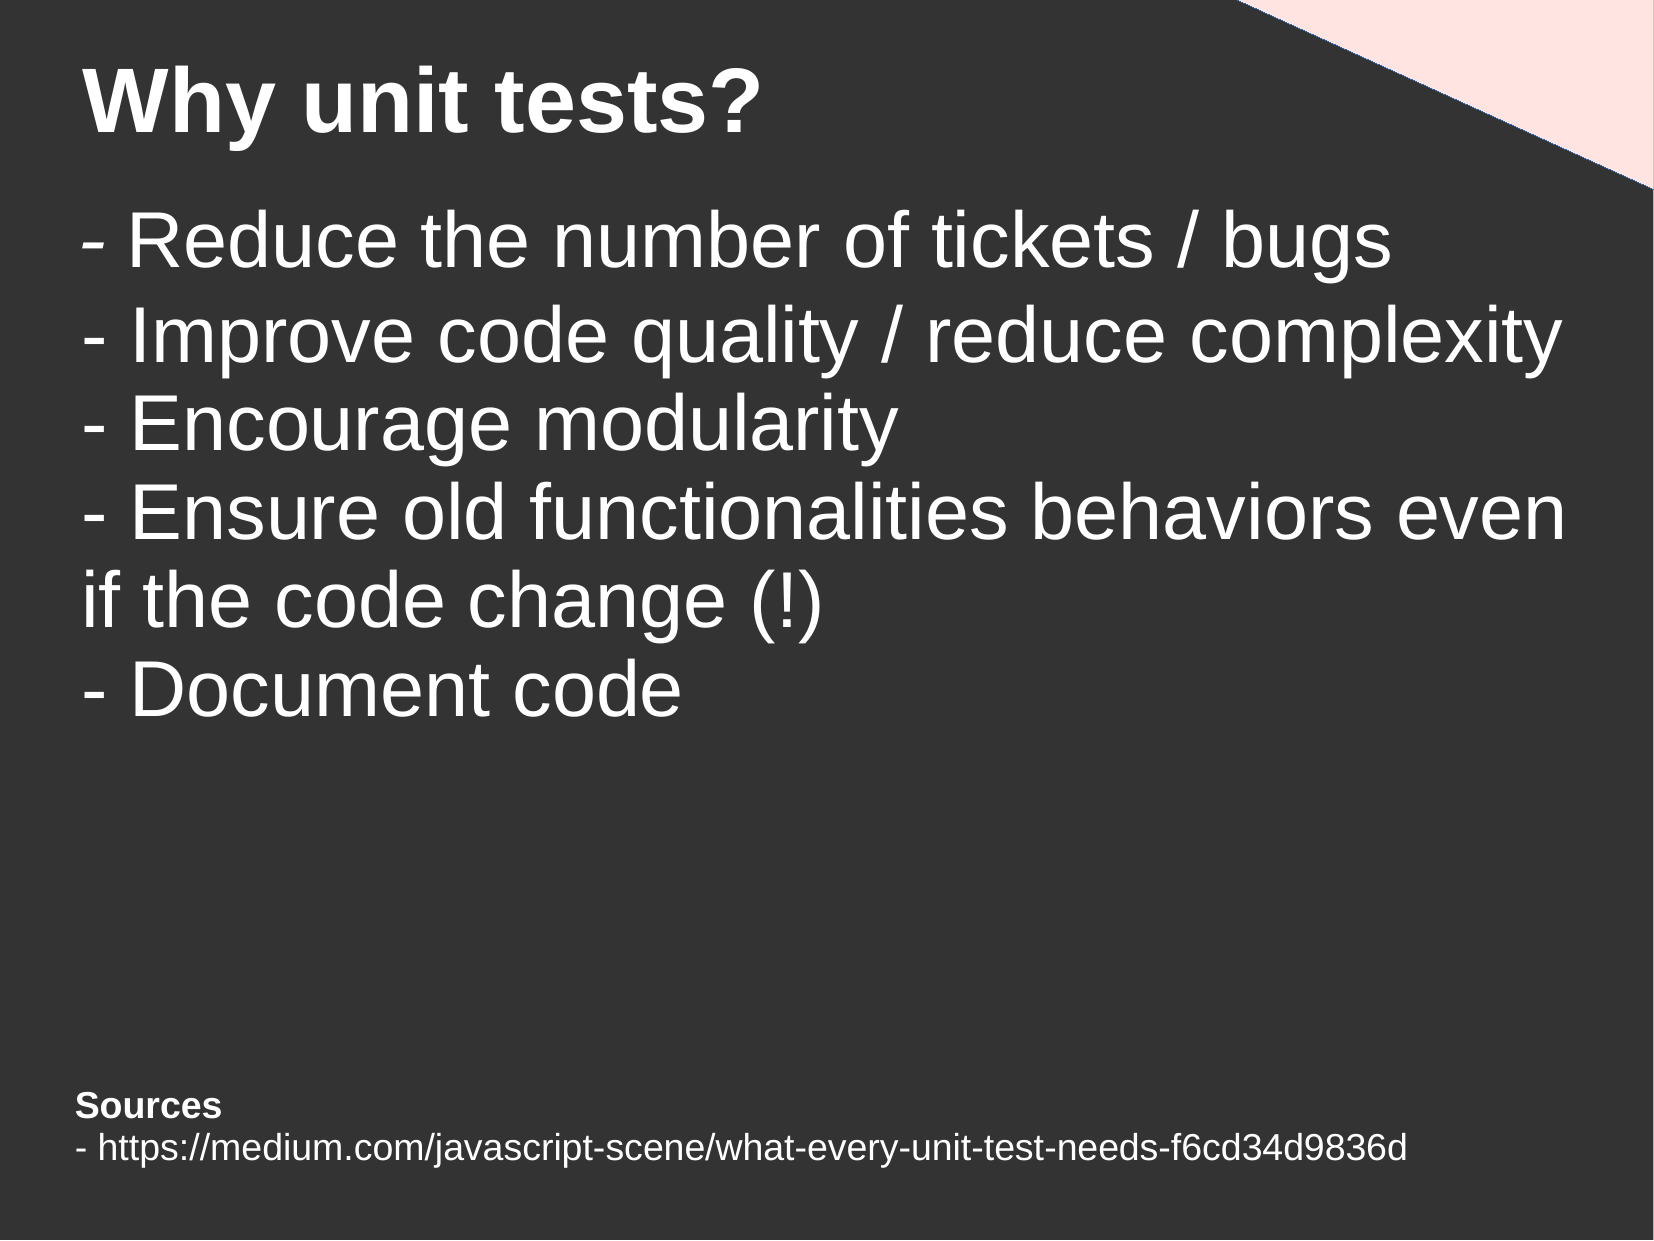

# Why unit tests?
- Reduce the number of tickets / bugs
- Improve code quality / reduce complexity
- Encourage modularity
- Ensure old functionalities behaviors even if the code change (!)
- Document code
Sources
- https://medium.com/javascript-scene/what-every-unit-test-needs-f6cd34d9836d